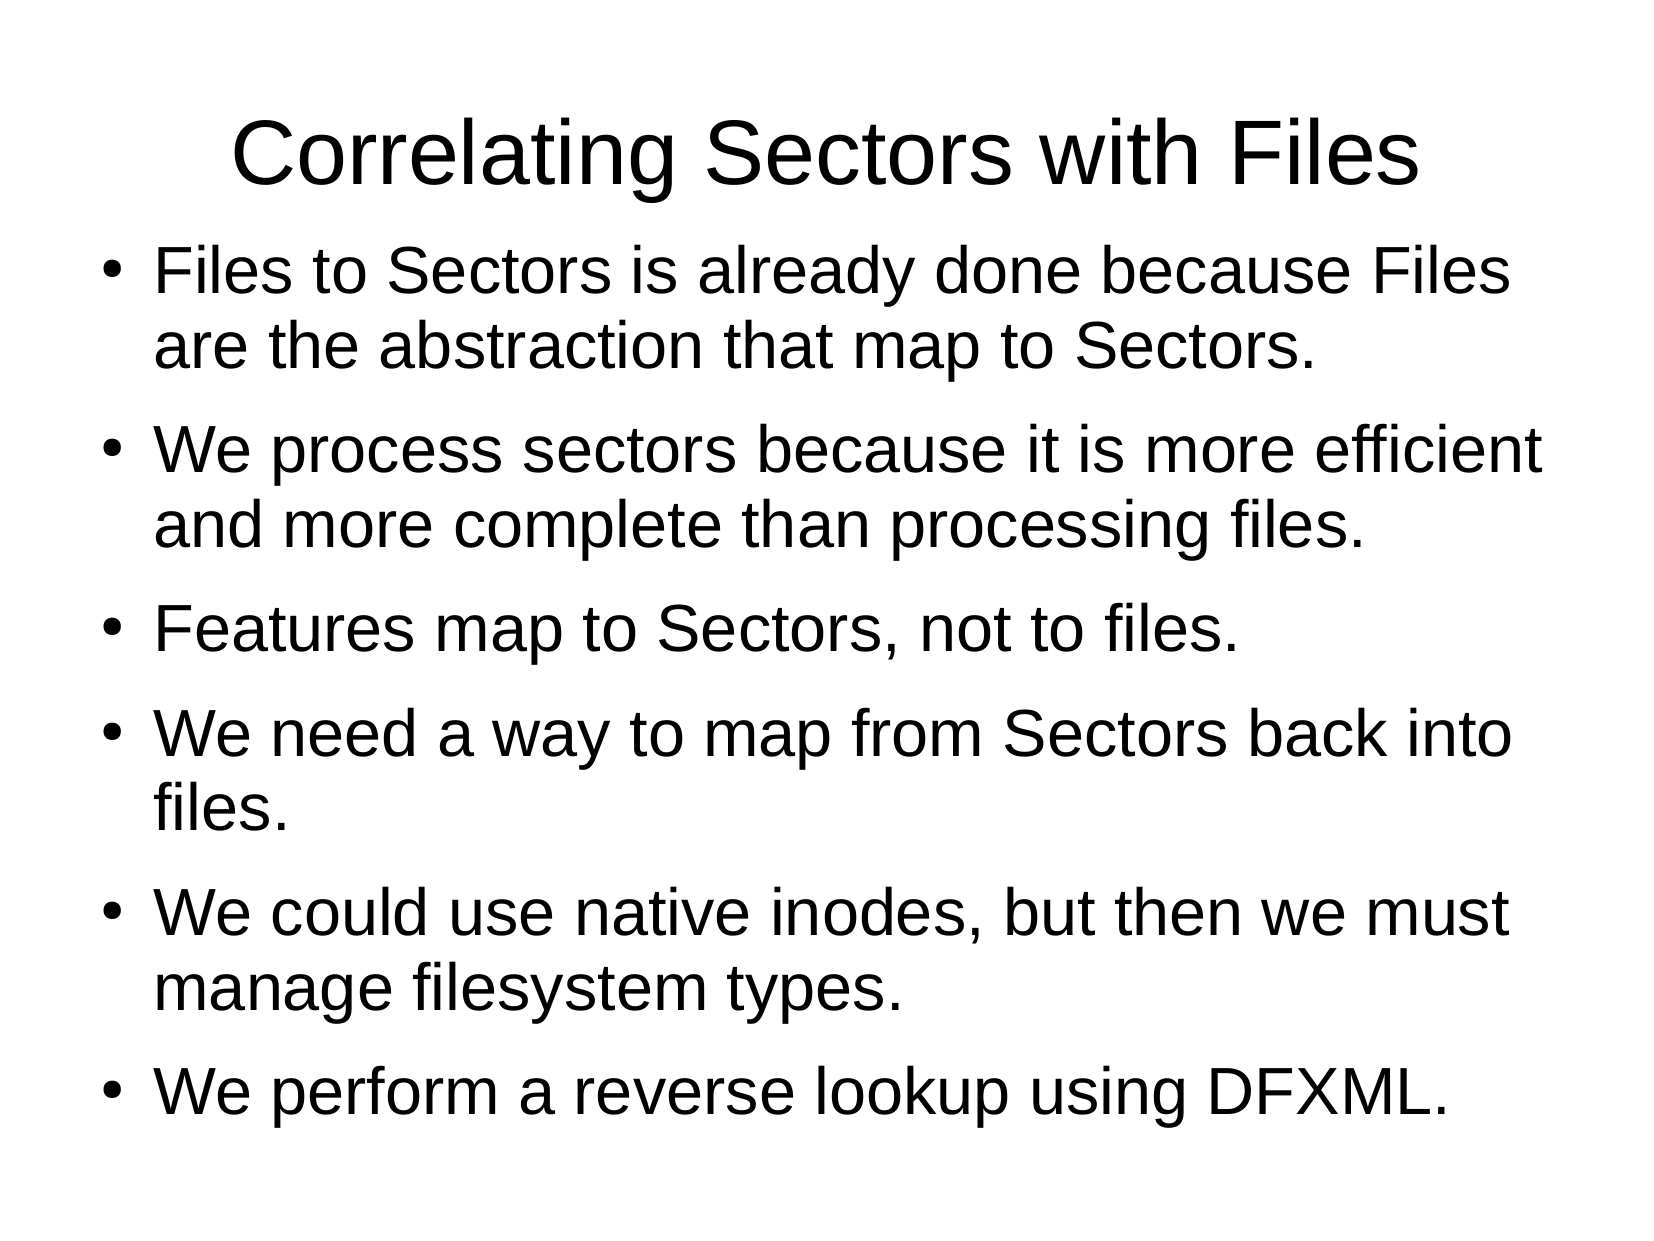

# Correlating Sectors with Files
Files to Sectors is already done because Files are the abstraction that map to Sectors.
We process sectors because it is more efficient and more complete than processing files.
Features map to Sectors, not to files.
We need a way to map from Sectors back into files.
We could use native inodes, but then we must manage filesystem types.
We perform a reverse lookup using DFXML.